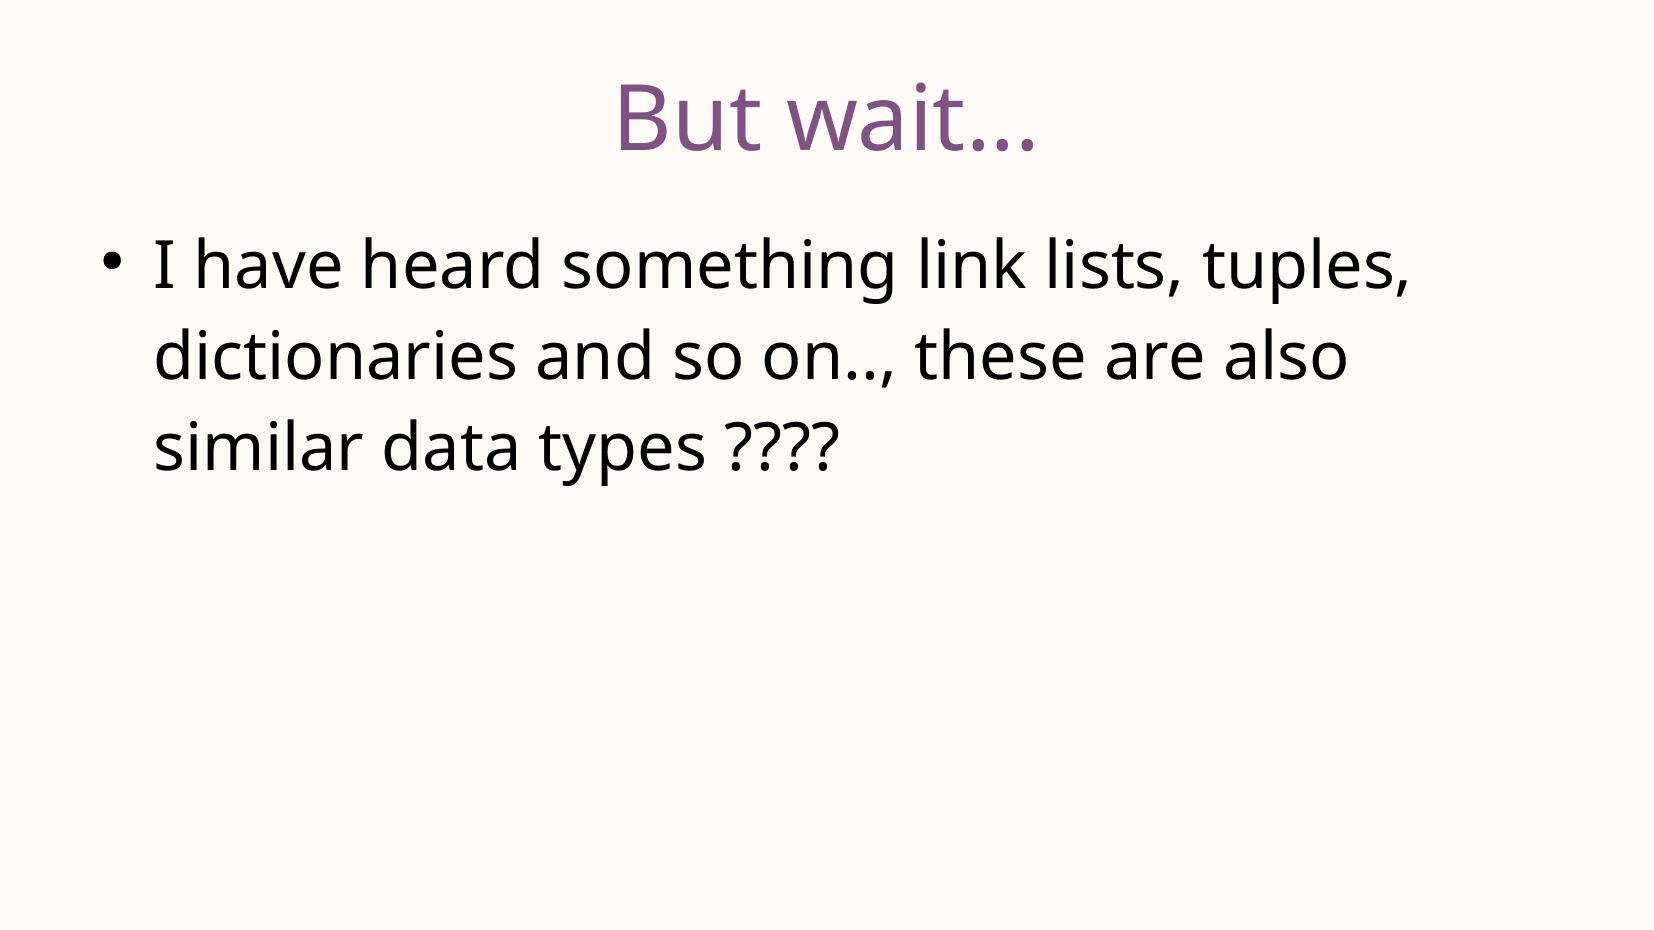

# But wait...
I have heard something link lists, tuples, dictionaries and so on.., these are also similar data types ????